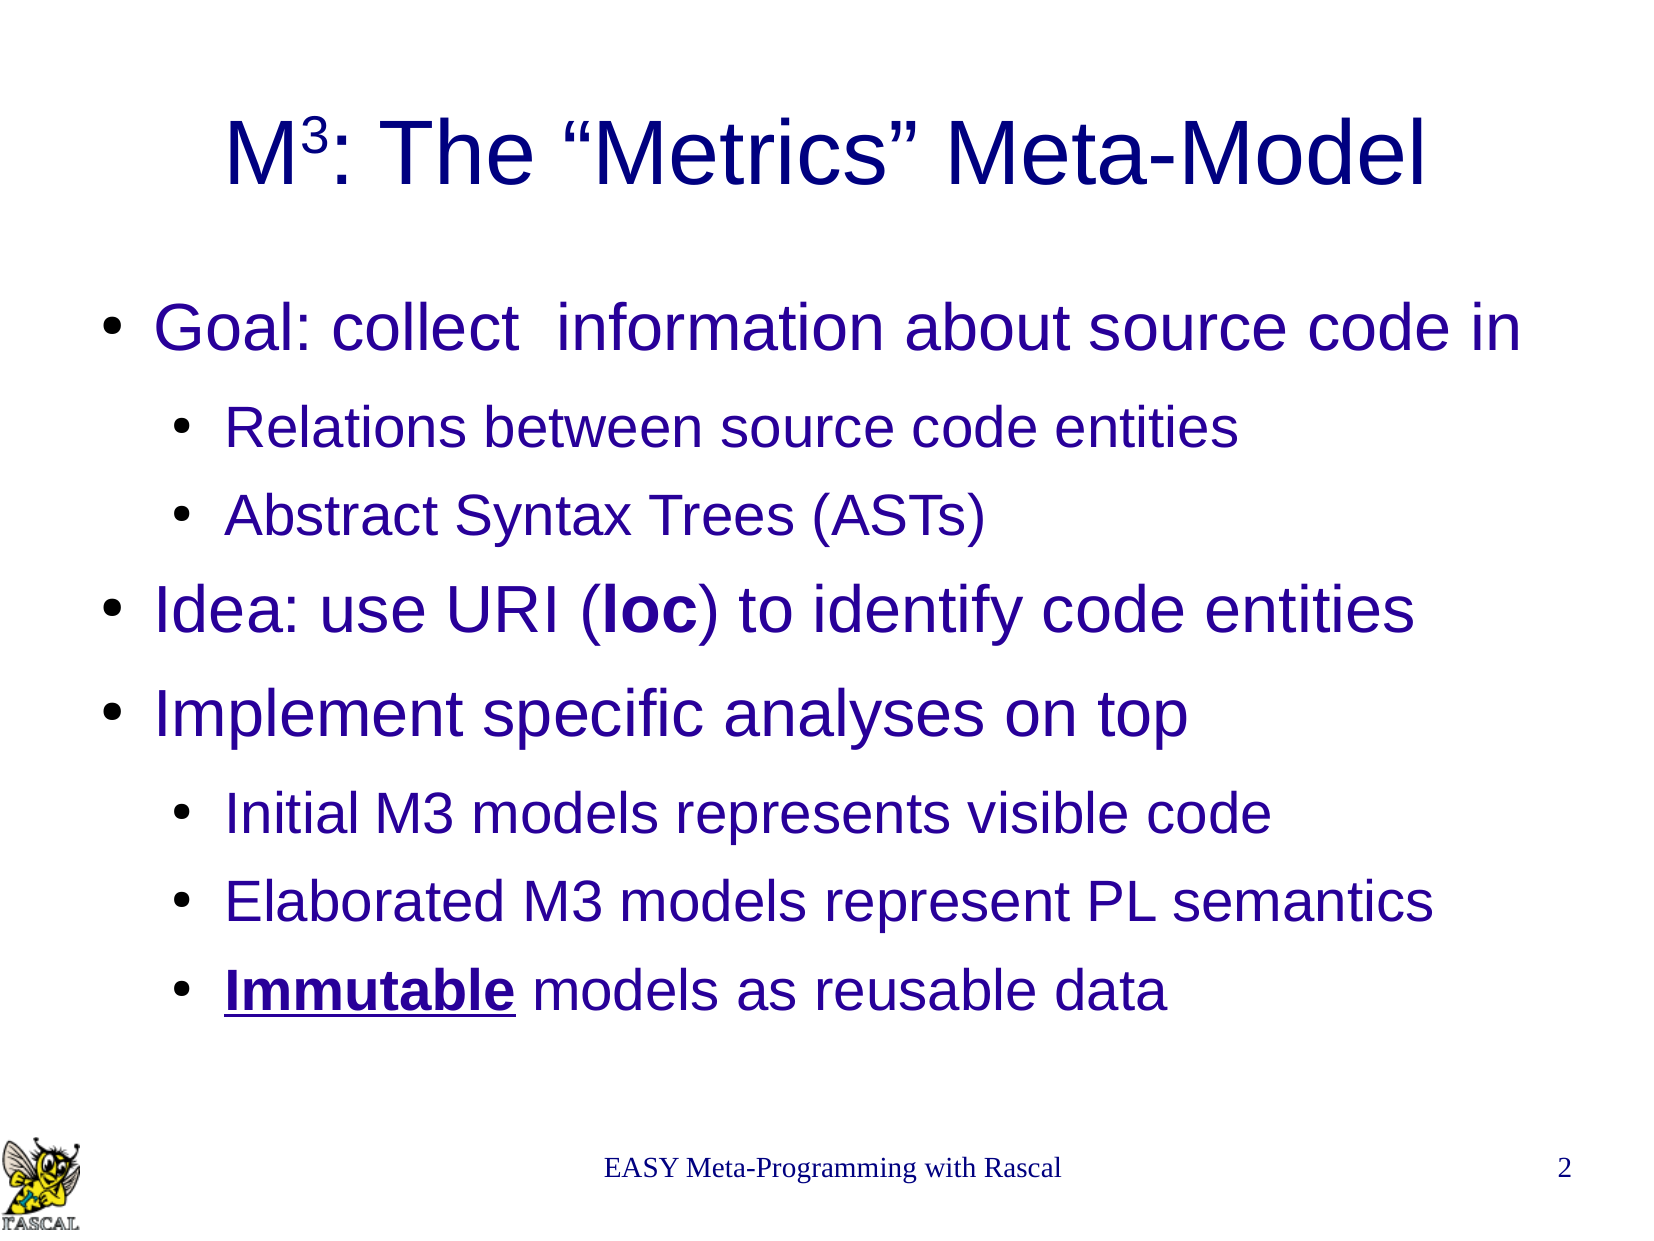

# M3: The “Metrics” Meta-Model
Goal: collect information about source code in
Relations between source code entities
Abstract Syntax Trees (ASTs)
Idea: use URI (loc) to identify code entities
Implement specific analyses on top
Initial	M3 models represents visible code
Elaborated M3 models represent PL semantics
Immutable models as reusable data
2